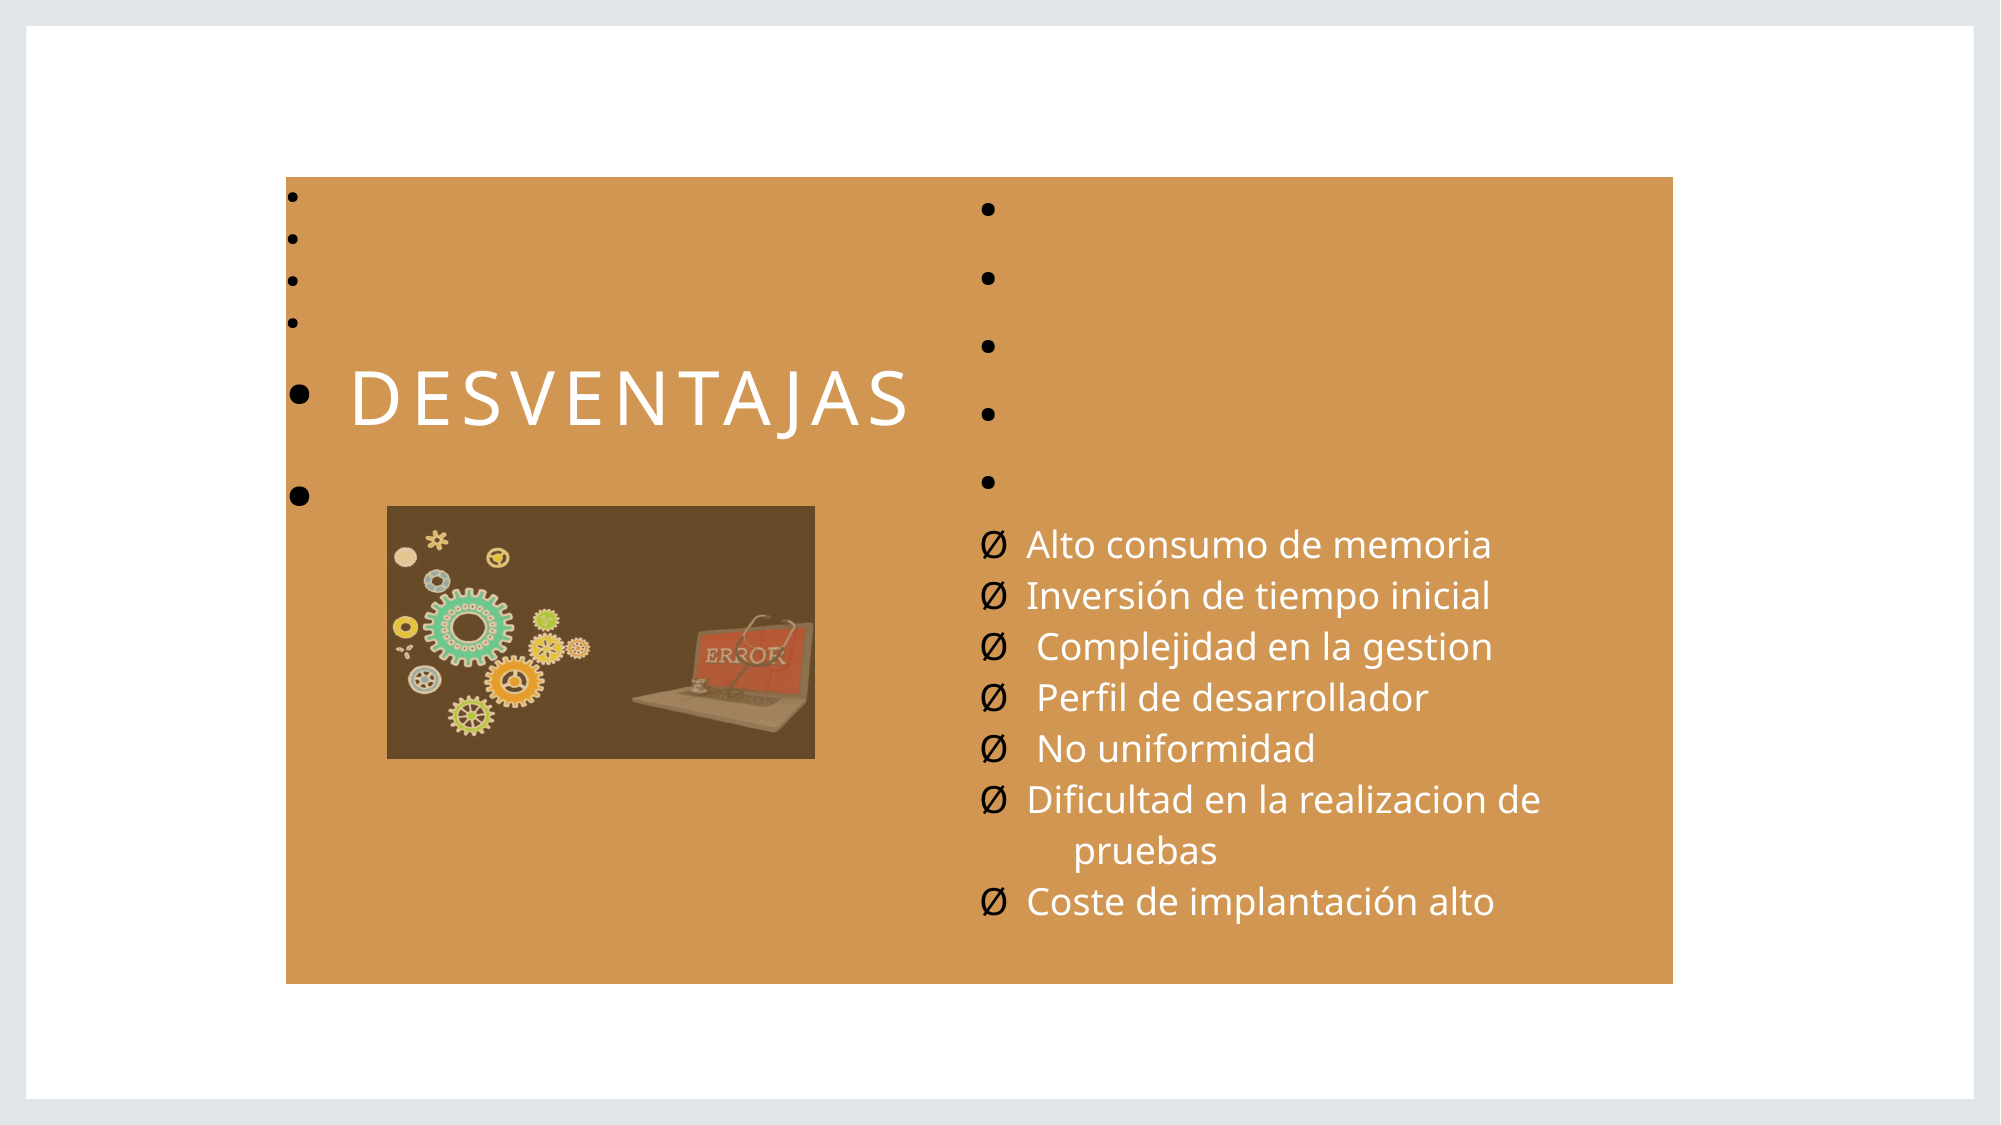

| Desventajas | Alto consumo de memoria Inversión de tiempo inicial Complejidad en la gestion Perfil de desarrollador No uniformidad Dificultad en la realizacion de pruebas Coste de implantación alto |
| --- | --- |